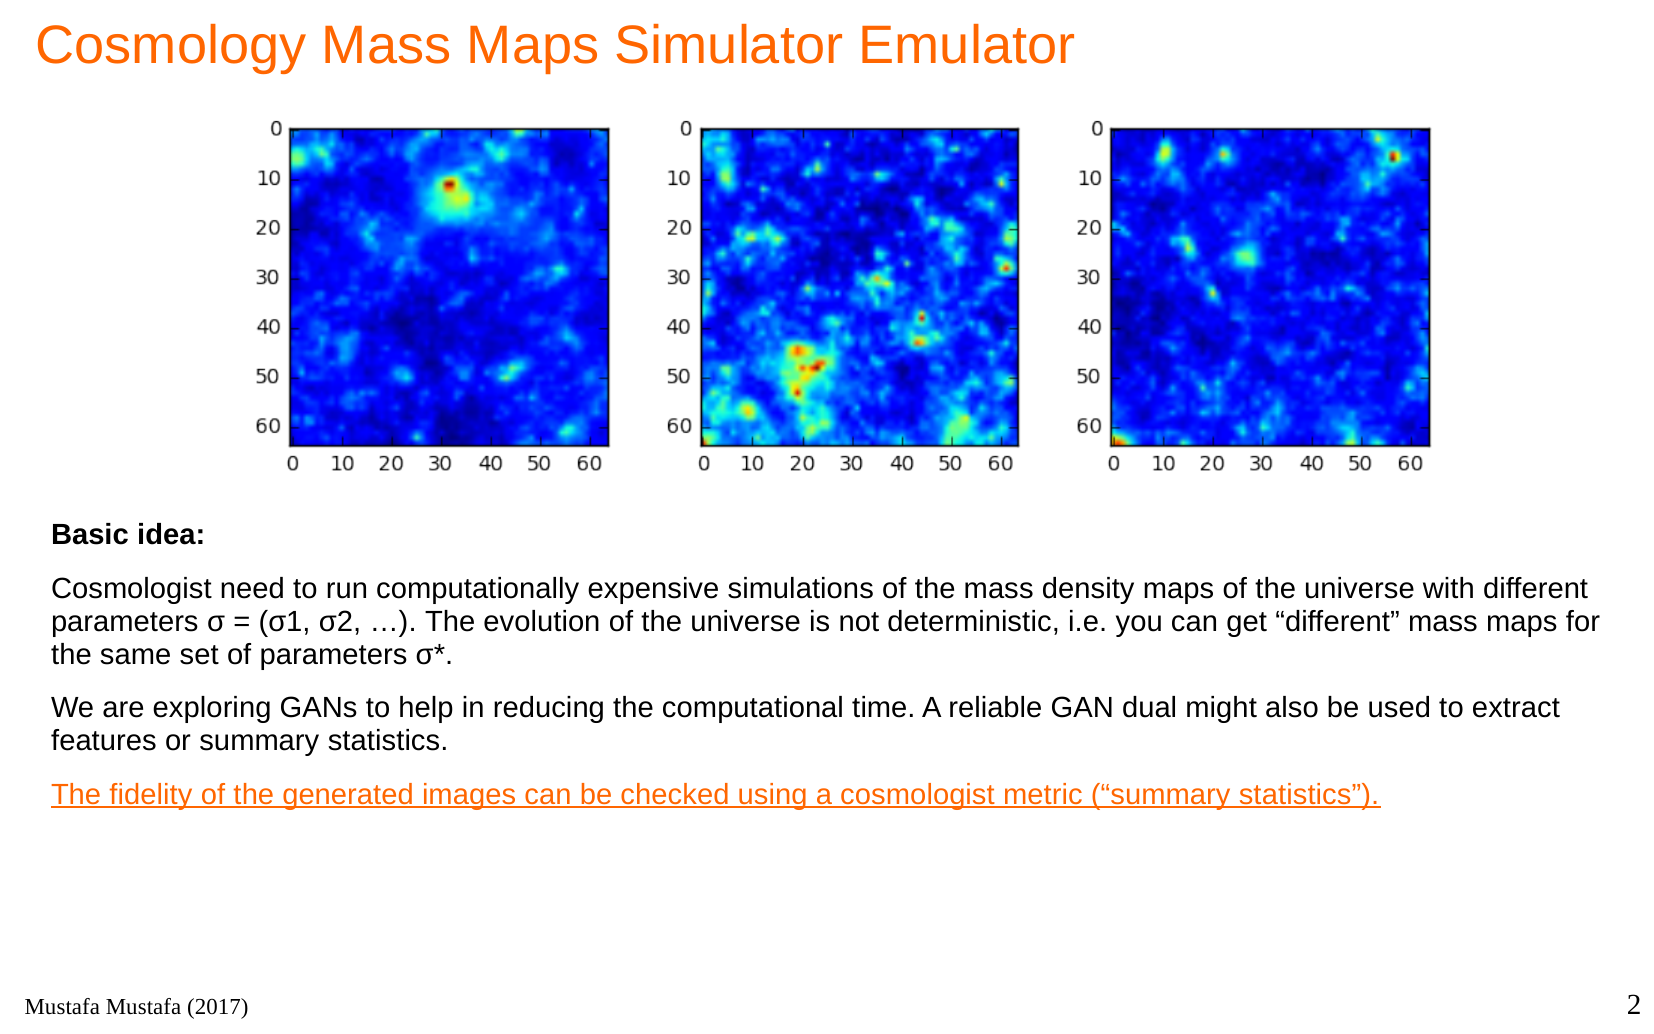

# Cosmology Mass Maps Simulator Emulator
Basic idea:
Cosmologist need to run computationally expensive simulations of the mass density maps of the universe with different parameters σ = (σ1, σ2, …). The evolution of the universe is not deterministic, i.e. you can get “different” mass maps for the same set of parameters σ*.
We are exploring GANs to help in reducing the computational time. A reliable GAN dual might also be used to extract features or summary statistics.
The fidelity of the generated images can be checked using a cosmologist metric (“summary statistics”).
2
Mustafa Mustafa (2017)